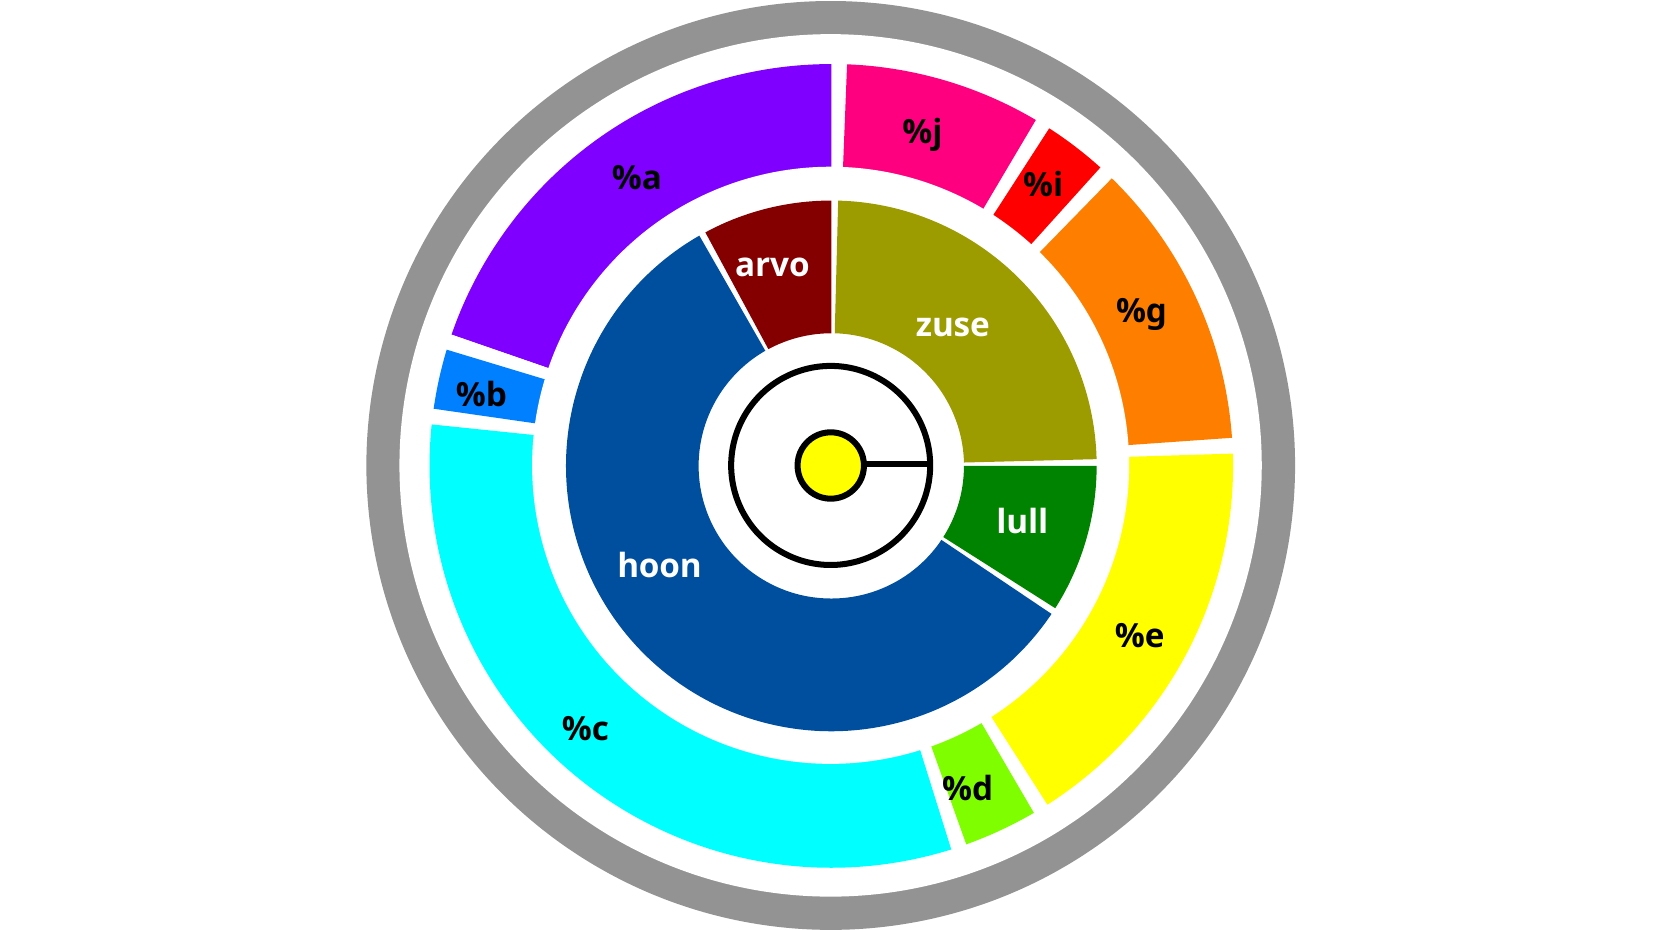

%j
%a
%i
arvo
%g
zuse
%b
lull
hoon
%e
%c
%d